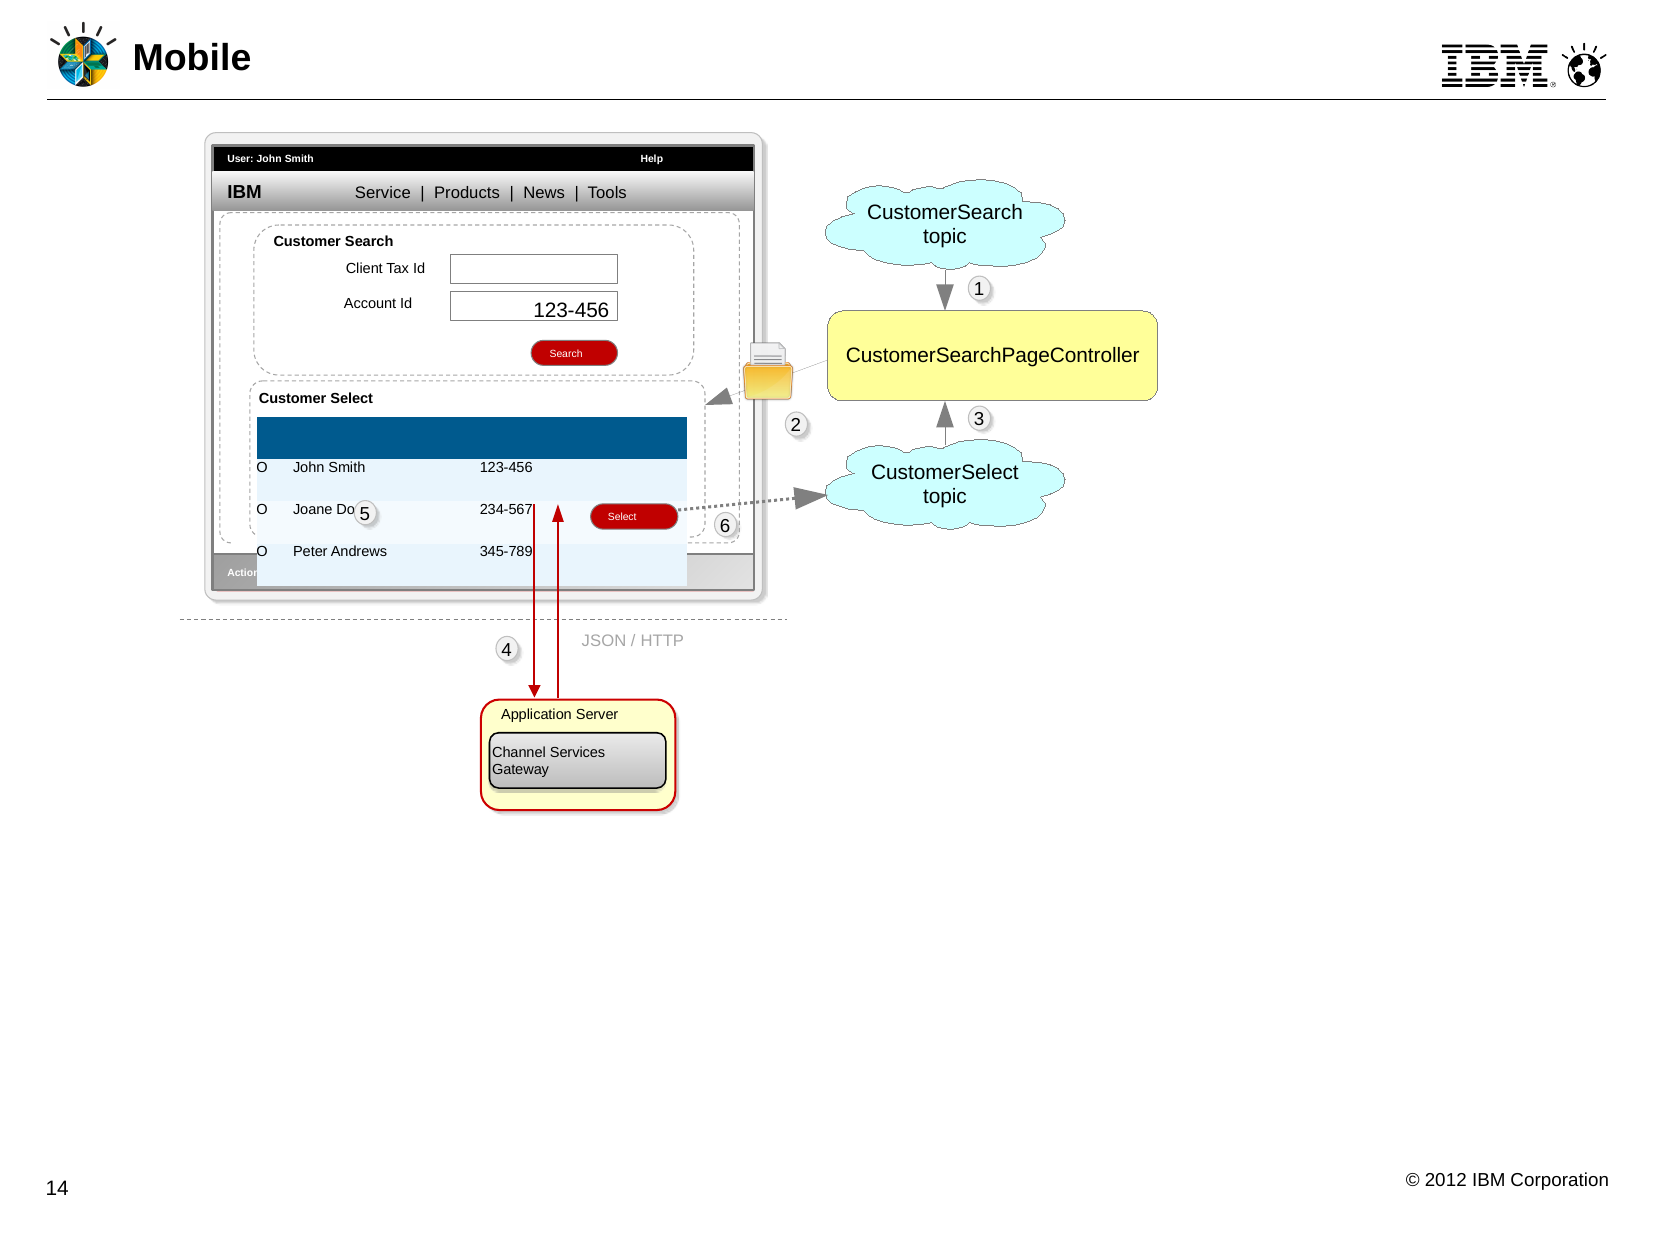

User: John Smith			 Help
IBM 	Service | Products | News | Tools
CustomerSearch
topic
Customer Search
Client Tax Id
1
Account Id
123-456
CustomerSearchPageController
Search
Customer Select
3
2
| | | | |
| --- | --- | --- | --- |
| O | John Smith | 123-456 | |
| O | Joane Doe | 234-567 | |
| O | Peter Andrews | 345-789 | |
CustomerSelect
topic
5
Select
6
Action Bar/ Footer
JSON / HTTP
4
Application Server
Channel Services Gateway